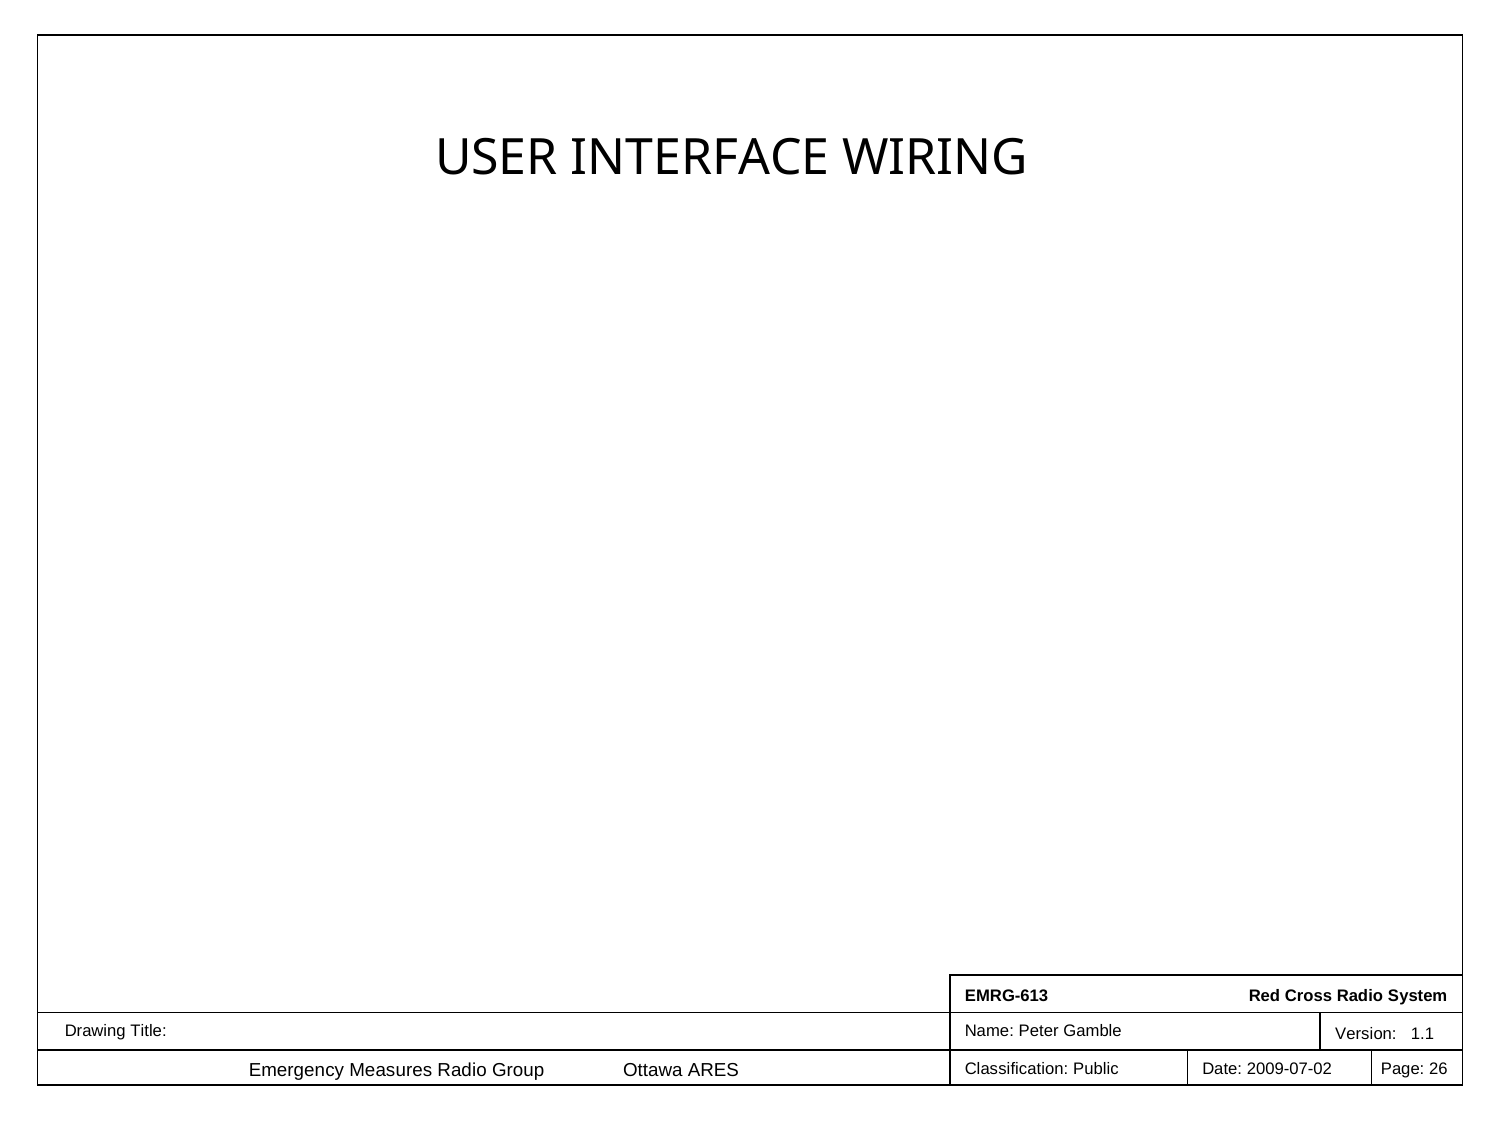

USER INTERFACE WIRING
Emergency Measures Radio Group Ottawa ARES
Page: